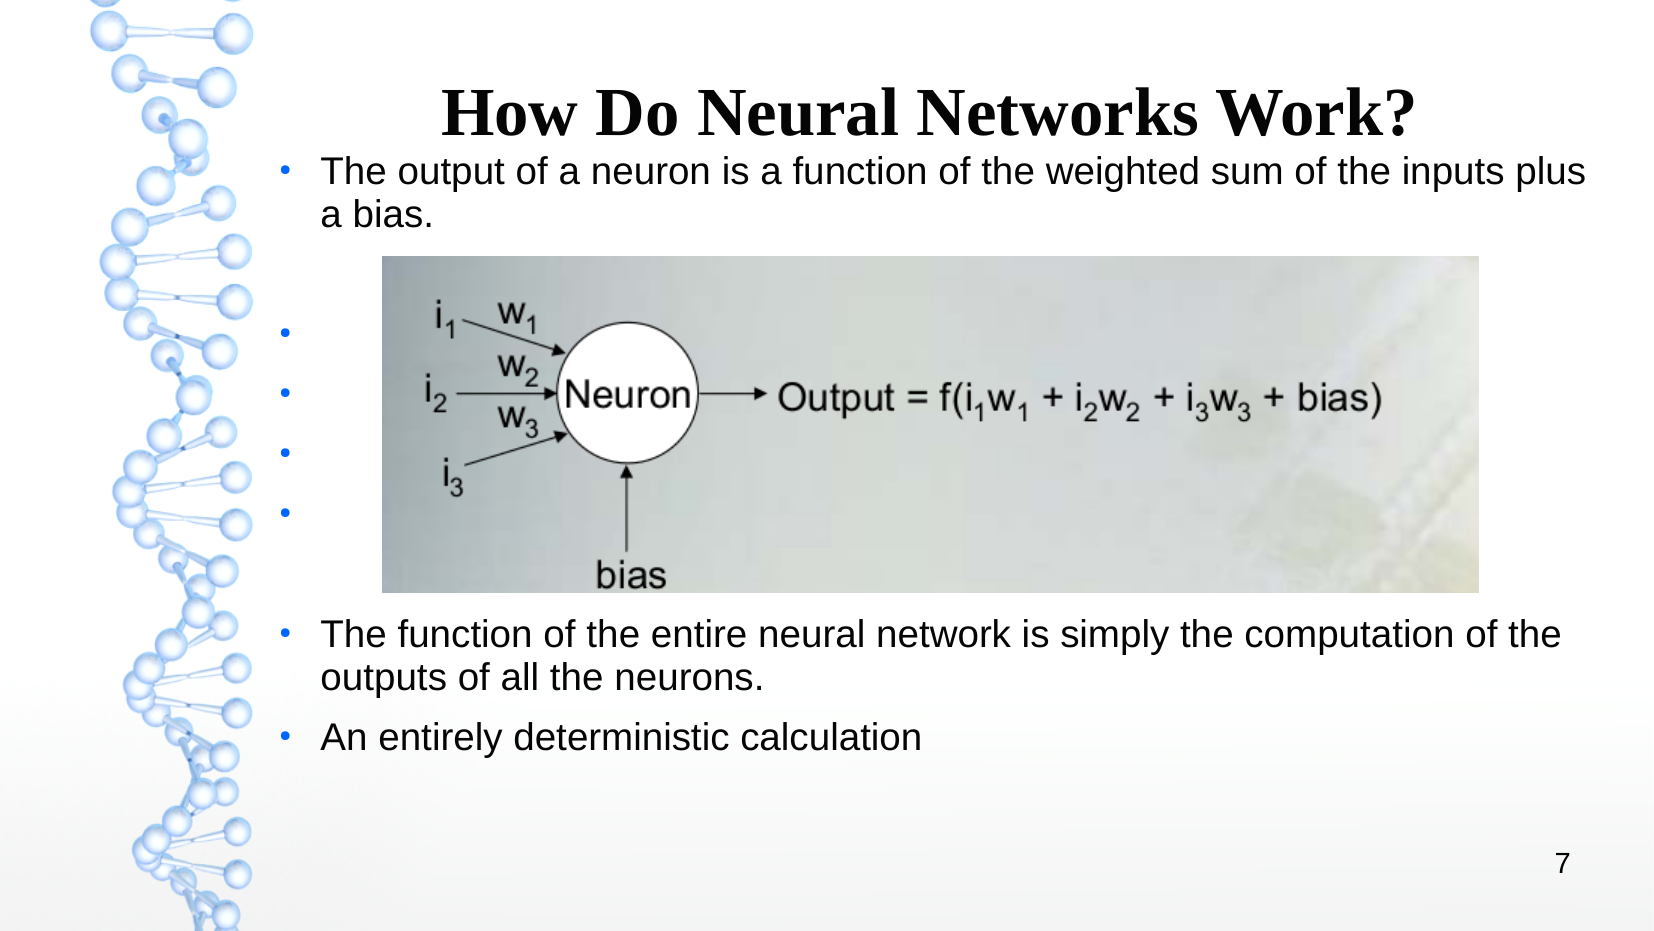

# How Do Neural Networks Work?
The output of a neuron is a function of the weighted sum of the inputs plus a bias.
The function of the entire neural network is simply the computation of the outputs of all the neurons.
An entirely deterministic calculation
7